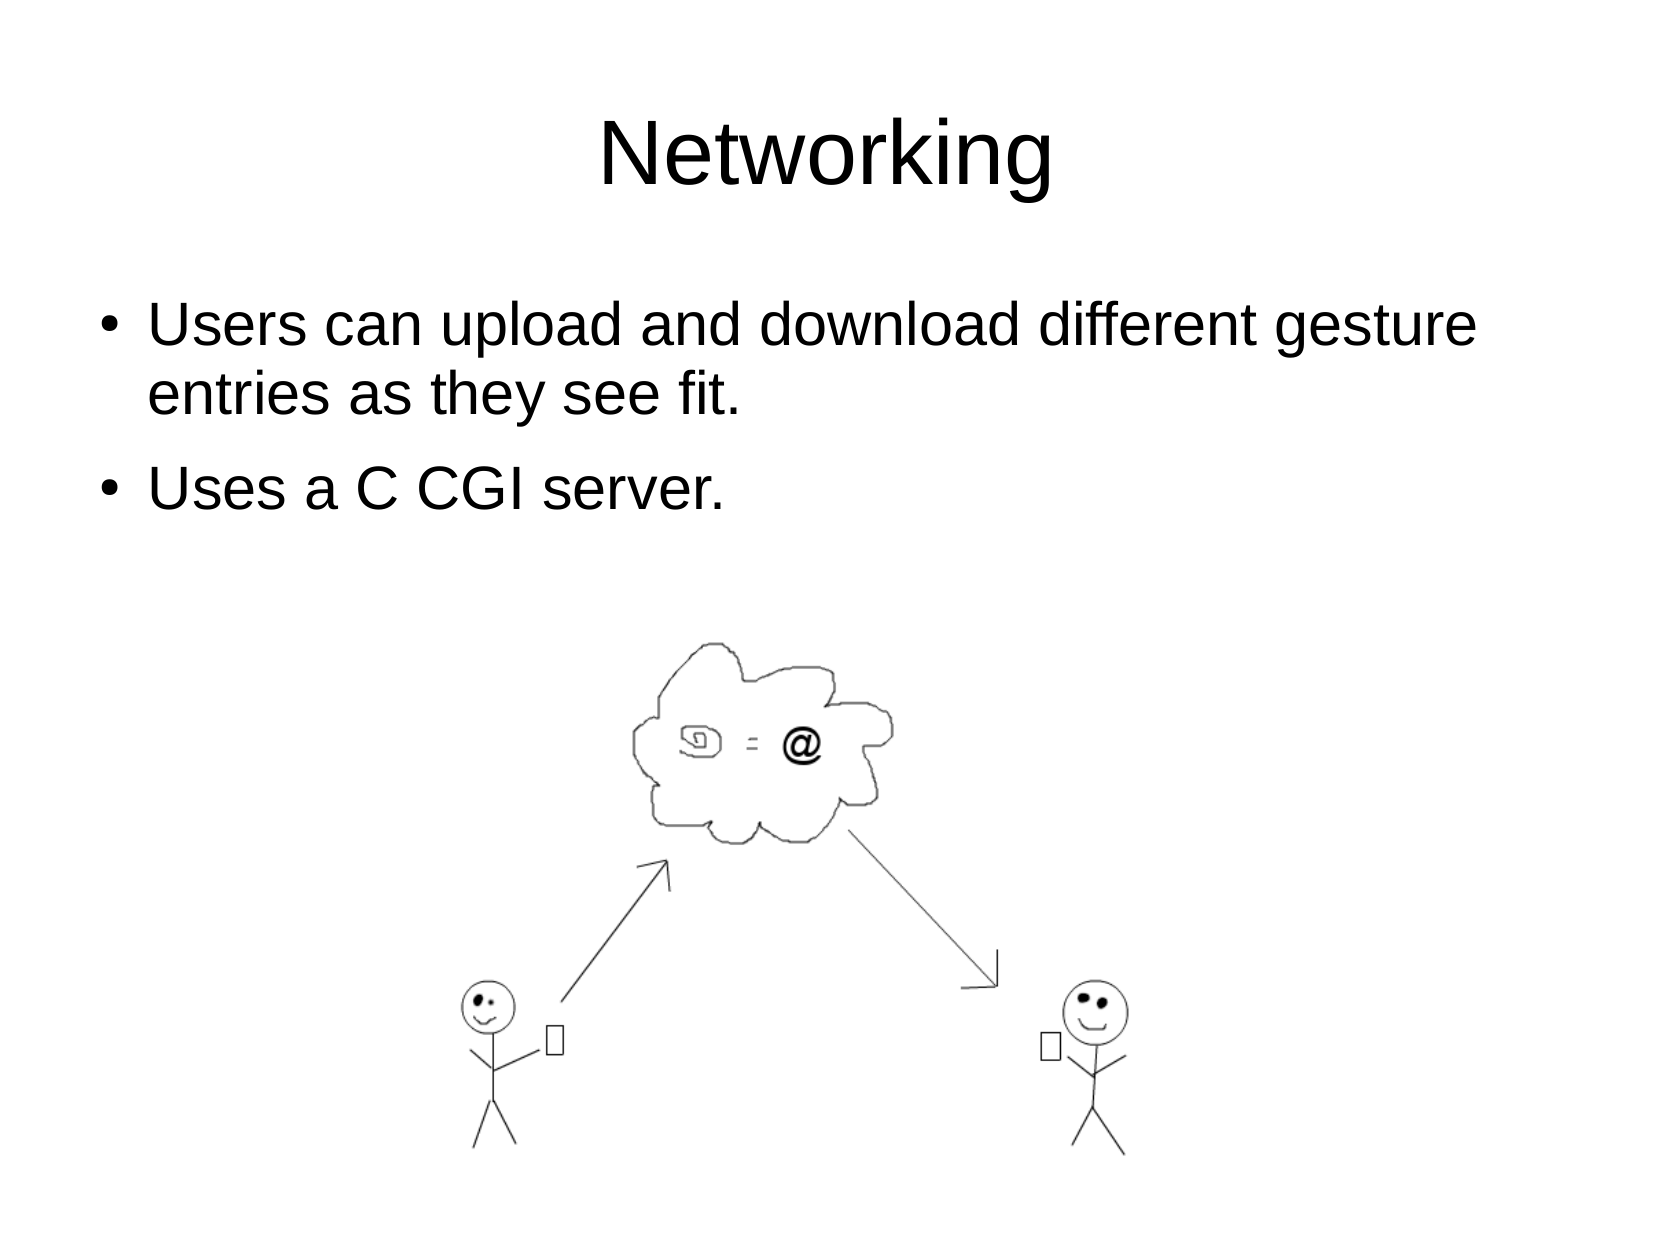

# Networking
Users can upload and download different gesture entries as they see fit.
Uses a C CGI server.